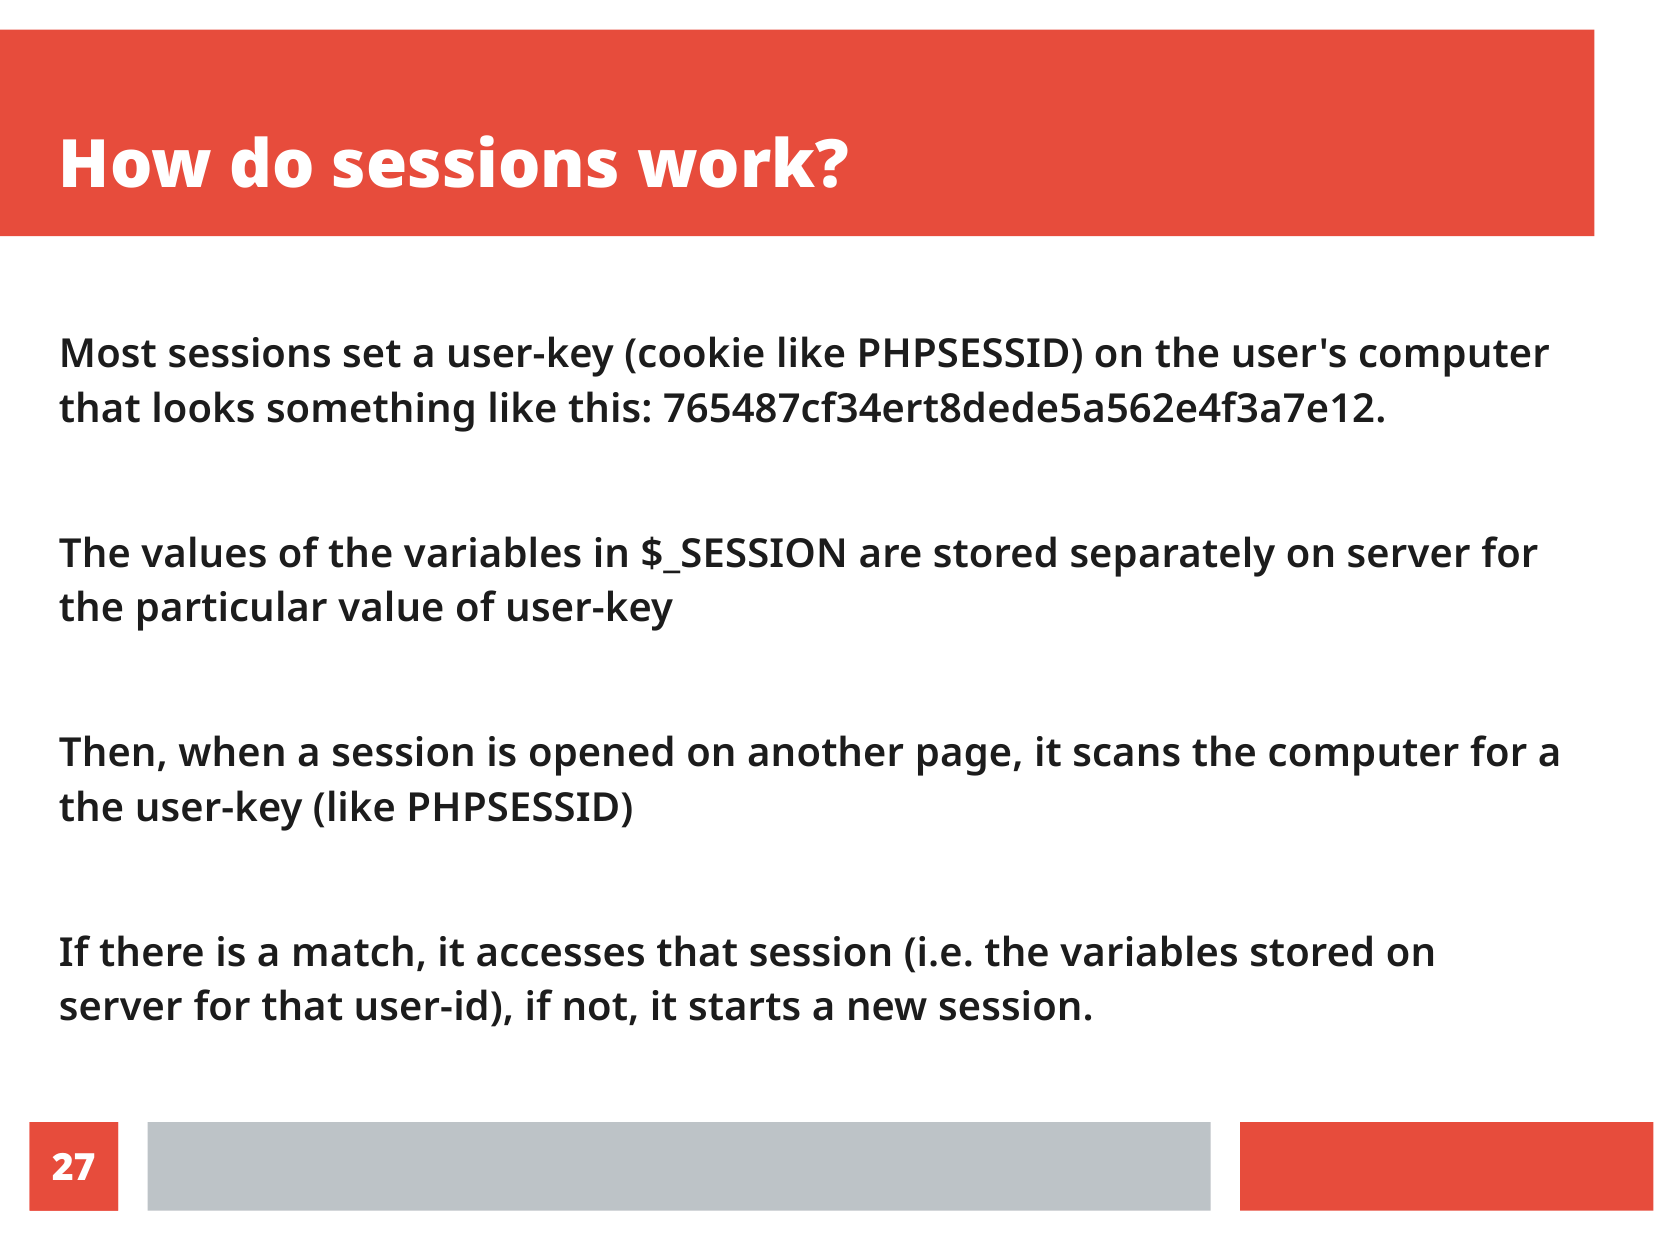

# How do sessions work?
Most sessions set a user-key (cookie like PHPSESSID) on the user's computer that looks something like this: 765487cf34ert8dede5a562e4f3a7e12.
The values of the variables in $_SESSION are stored separately on server for the particular value of user-key
Then, when a session is opened on another page, it scans the computer for a the user-key (like PHPSESSID)
If there is a match, it accesses that session (i.e. the variables stored on server for that user-id), if not, it starts a new session.
27